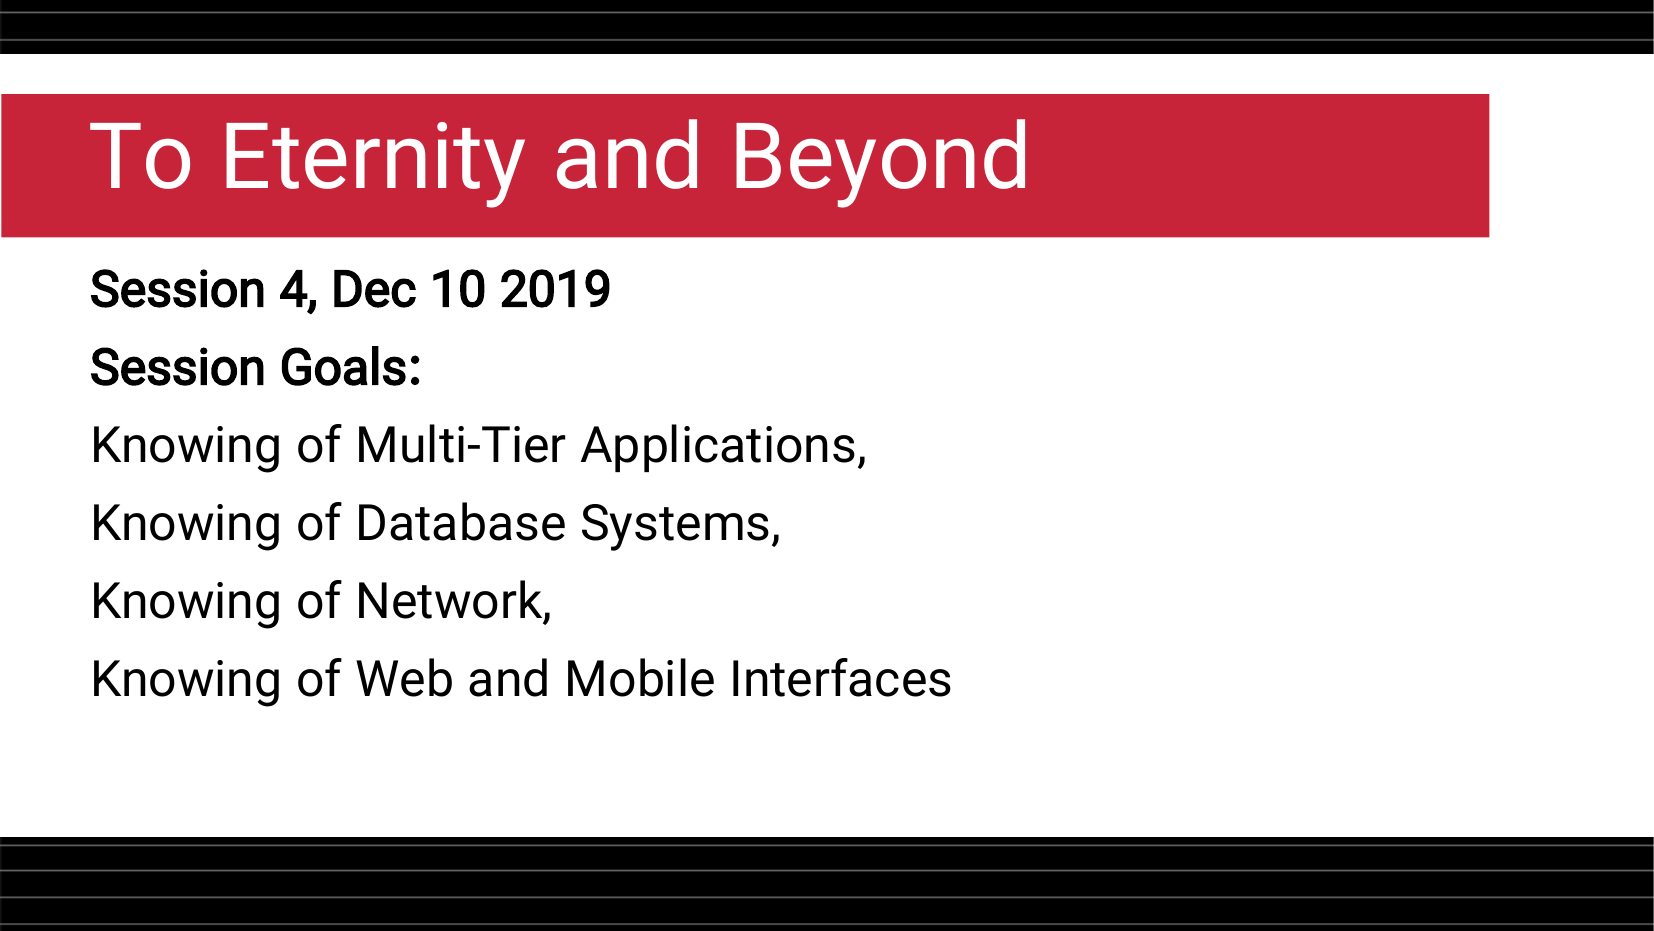

# To Eternity and Beyond
Session 4, Dec 10 2019
Session Goals:
Knowing of Multi-Tier Applications,
Knowing of Database Systems,
Knowing of Network,
Knowing of Web and Mobile Interfaces